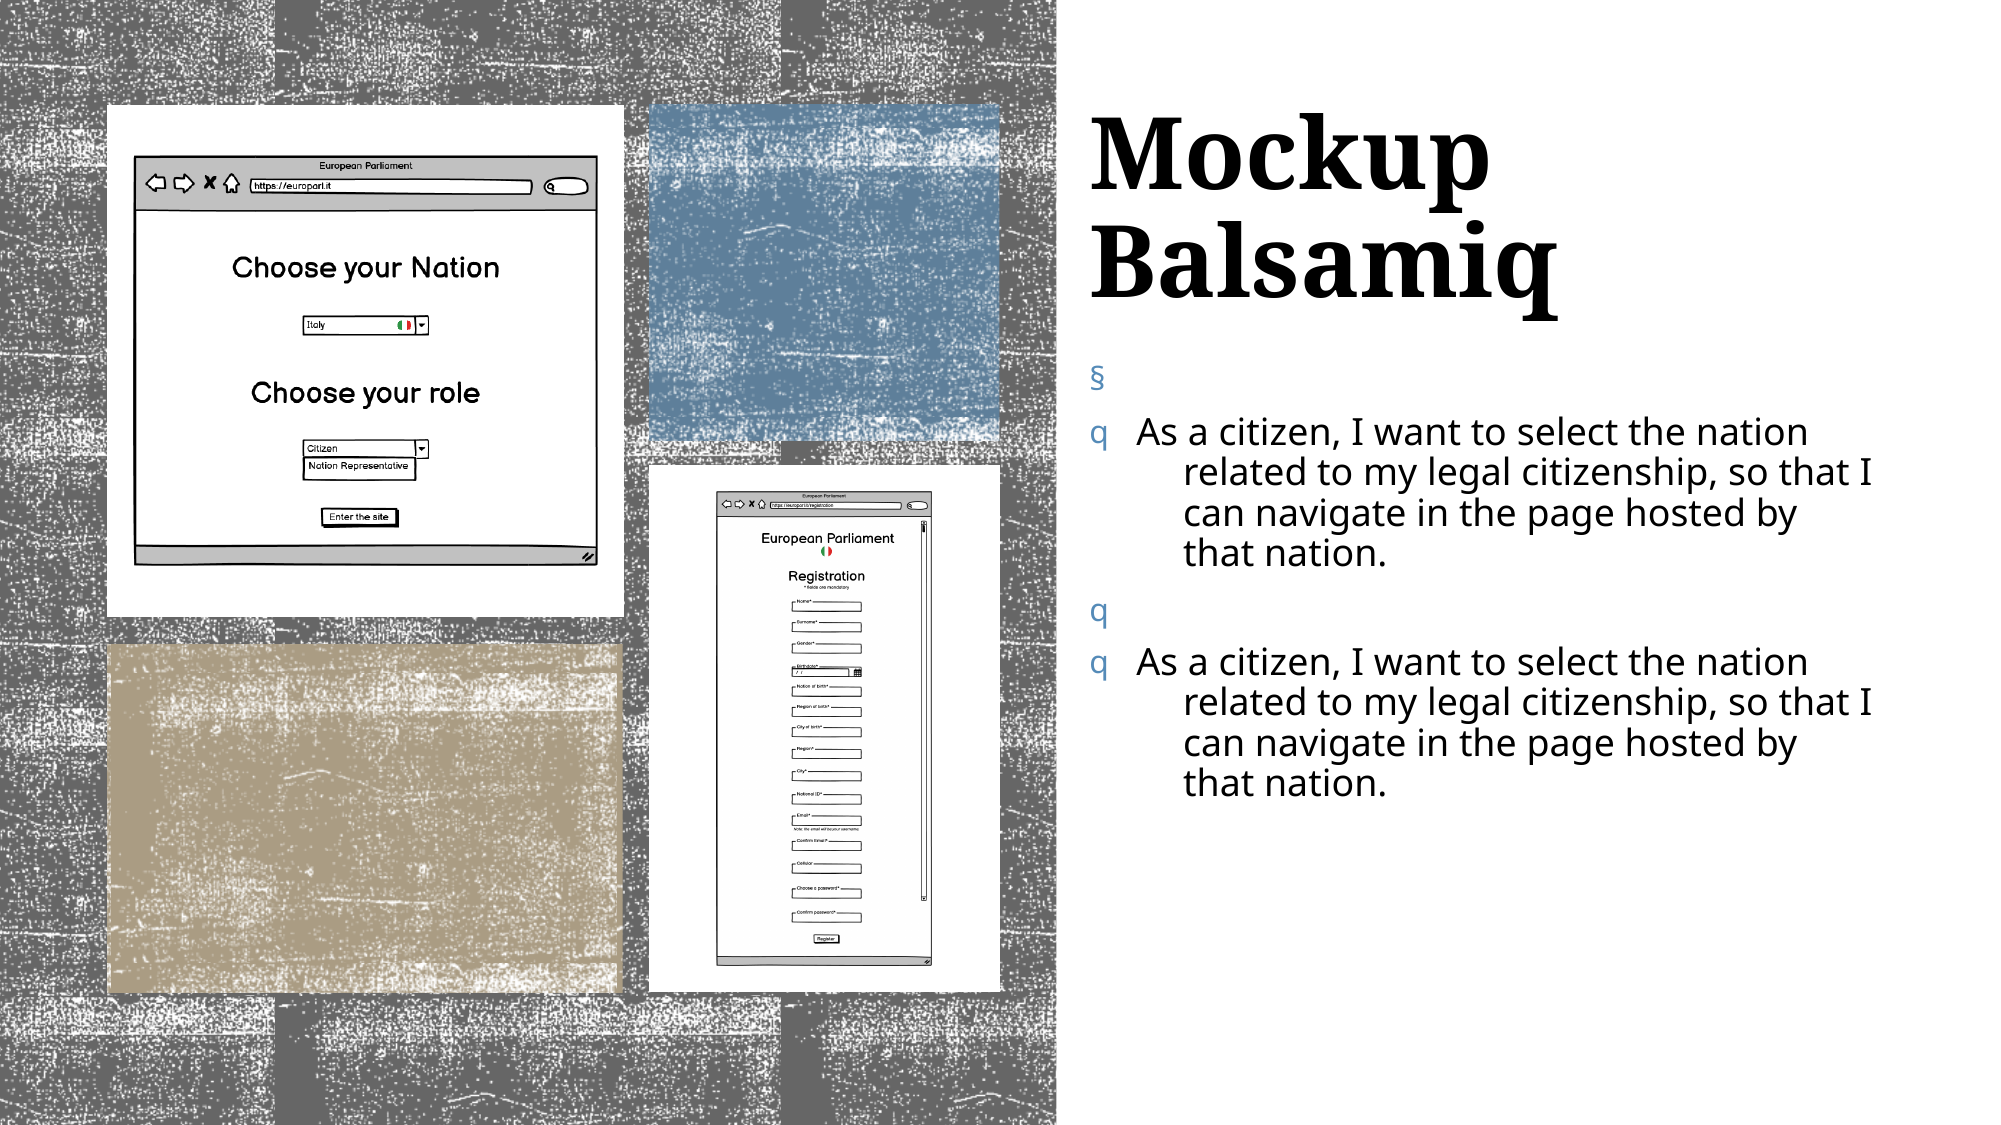

# Mockup Balsamiq
As a citizen, I want to select the nation related to my legal citizenship, so that I can navigate in the page hosted by that nation.
As a citizen, I want to select the nation related to my legal citizenship, so that I can navigate in the page hosted by that nation.